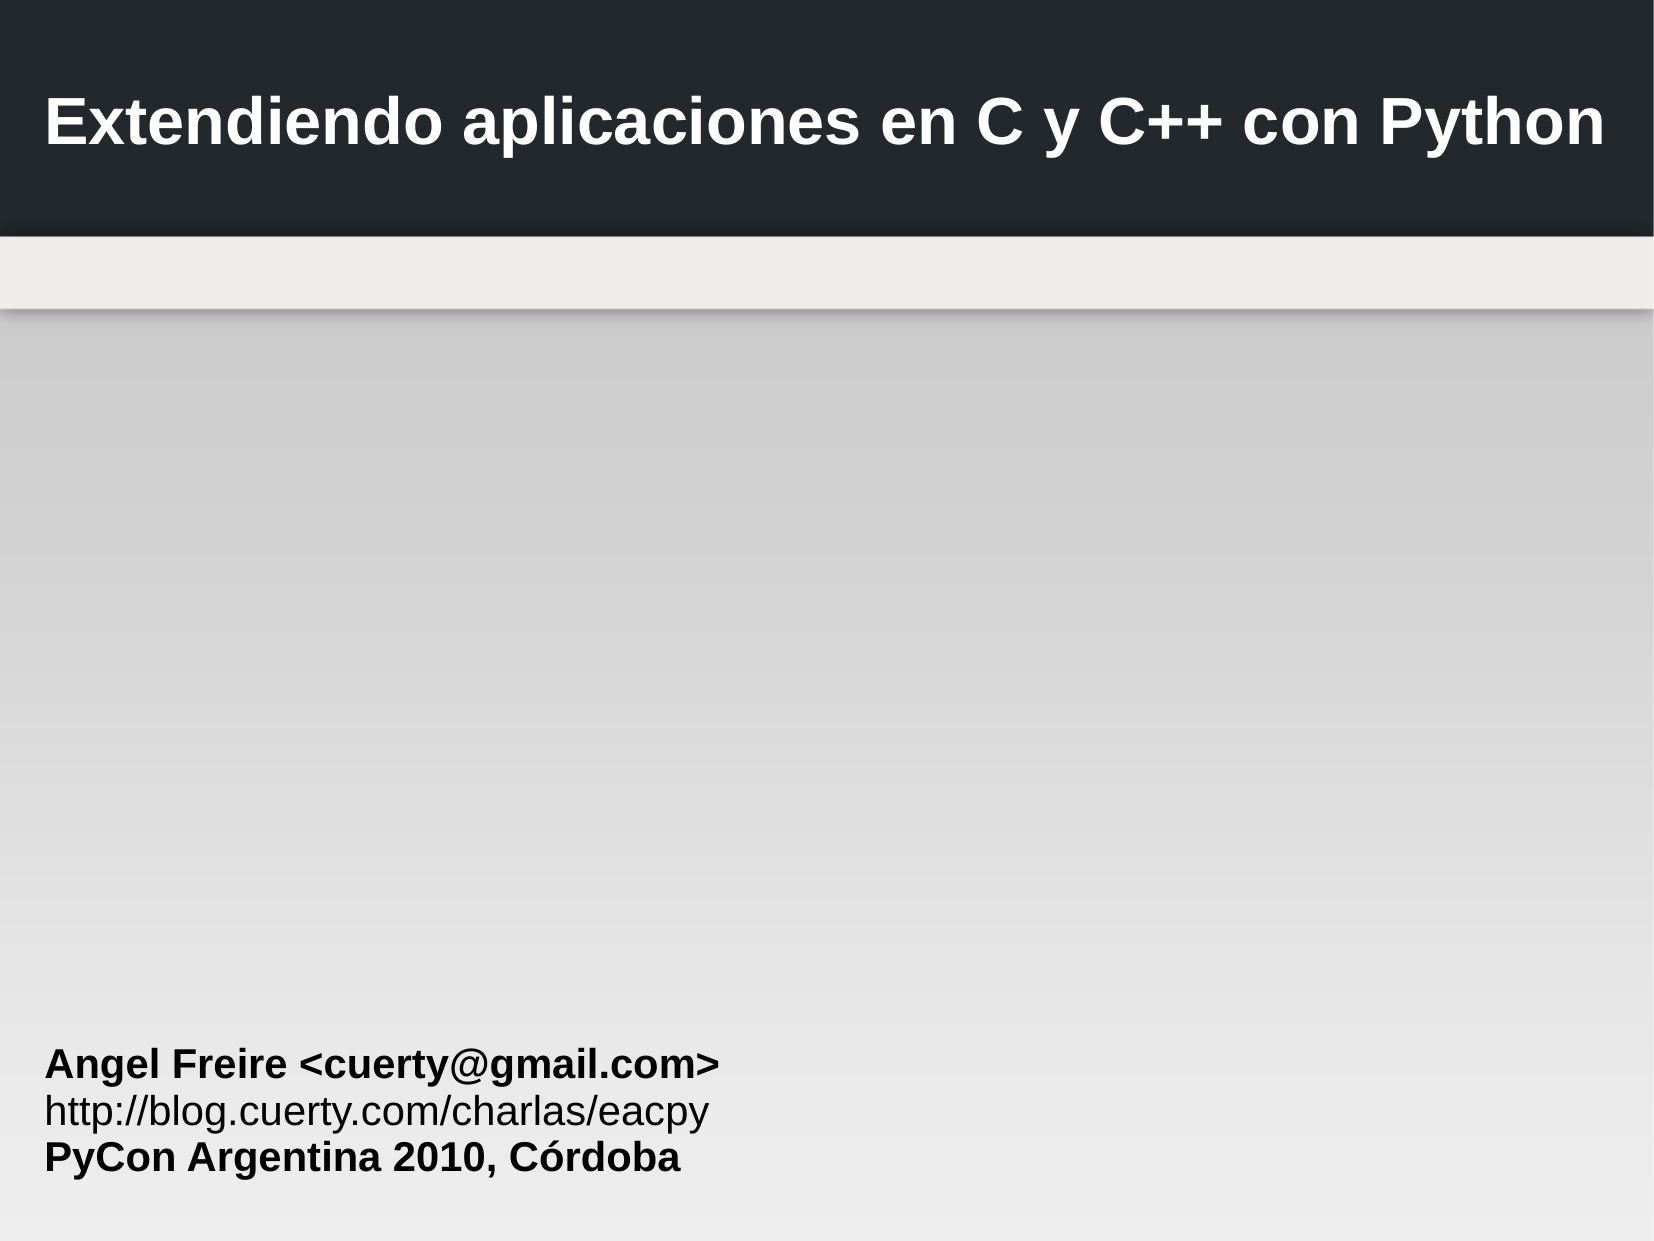

Extendiendo aplicaciones en C y C++ con Python
Angel Freire <cuerty@gmail.com>
http://blog.cuerty.com/charlas/eacpy
PyCon Argentina 2010, Córdoba